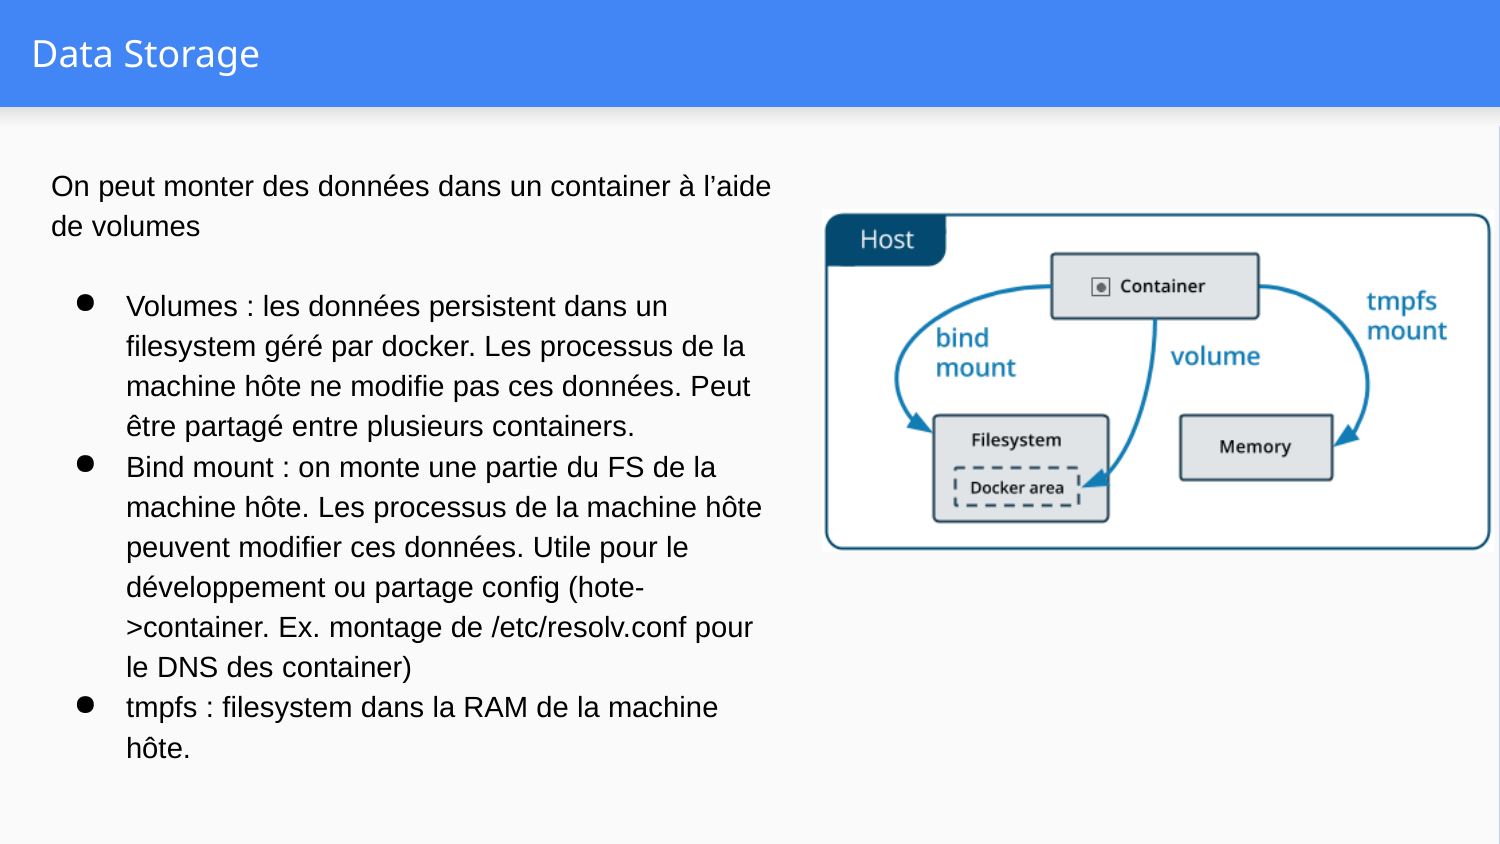

# Data Storage
On peut monter des données dans un container à l’aide de volumes
Volumes : les données persistent dans un filesystem géré par docker. Les processus de la machine hôte ne modifie pas ces données. Peut être partagé entre plusieurs containers.
Bind mount : on monte une partie du FS de la machine hôte. Les processus de la machine hôte peuvent modifier ces données. Utile pour le développement ou partage config (hote->container. Ex. montage de /etc/resolv.conf pour le DNS des container)
tmpfs : filesystem dans la RAM de la machine hôte.